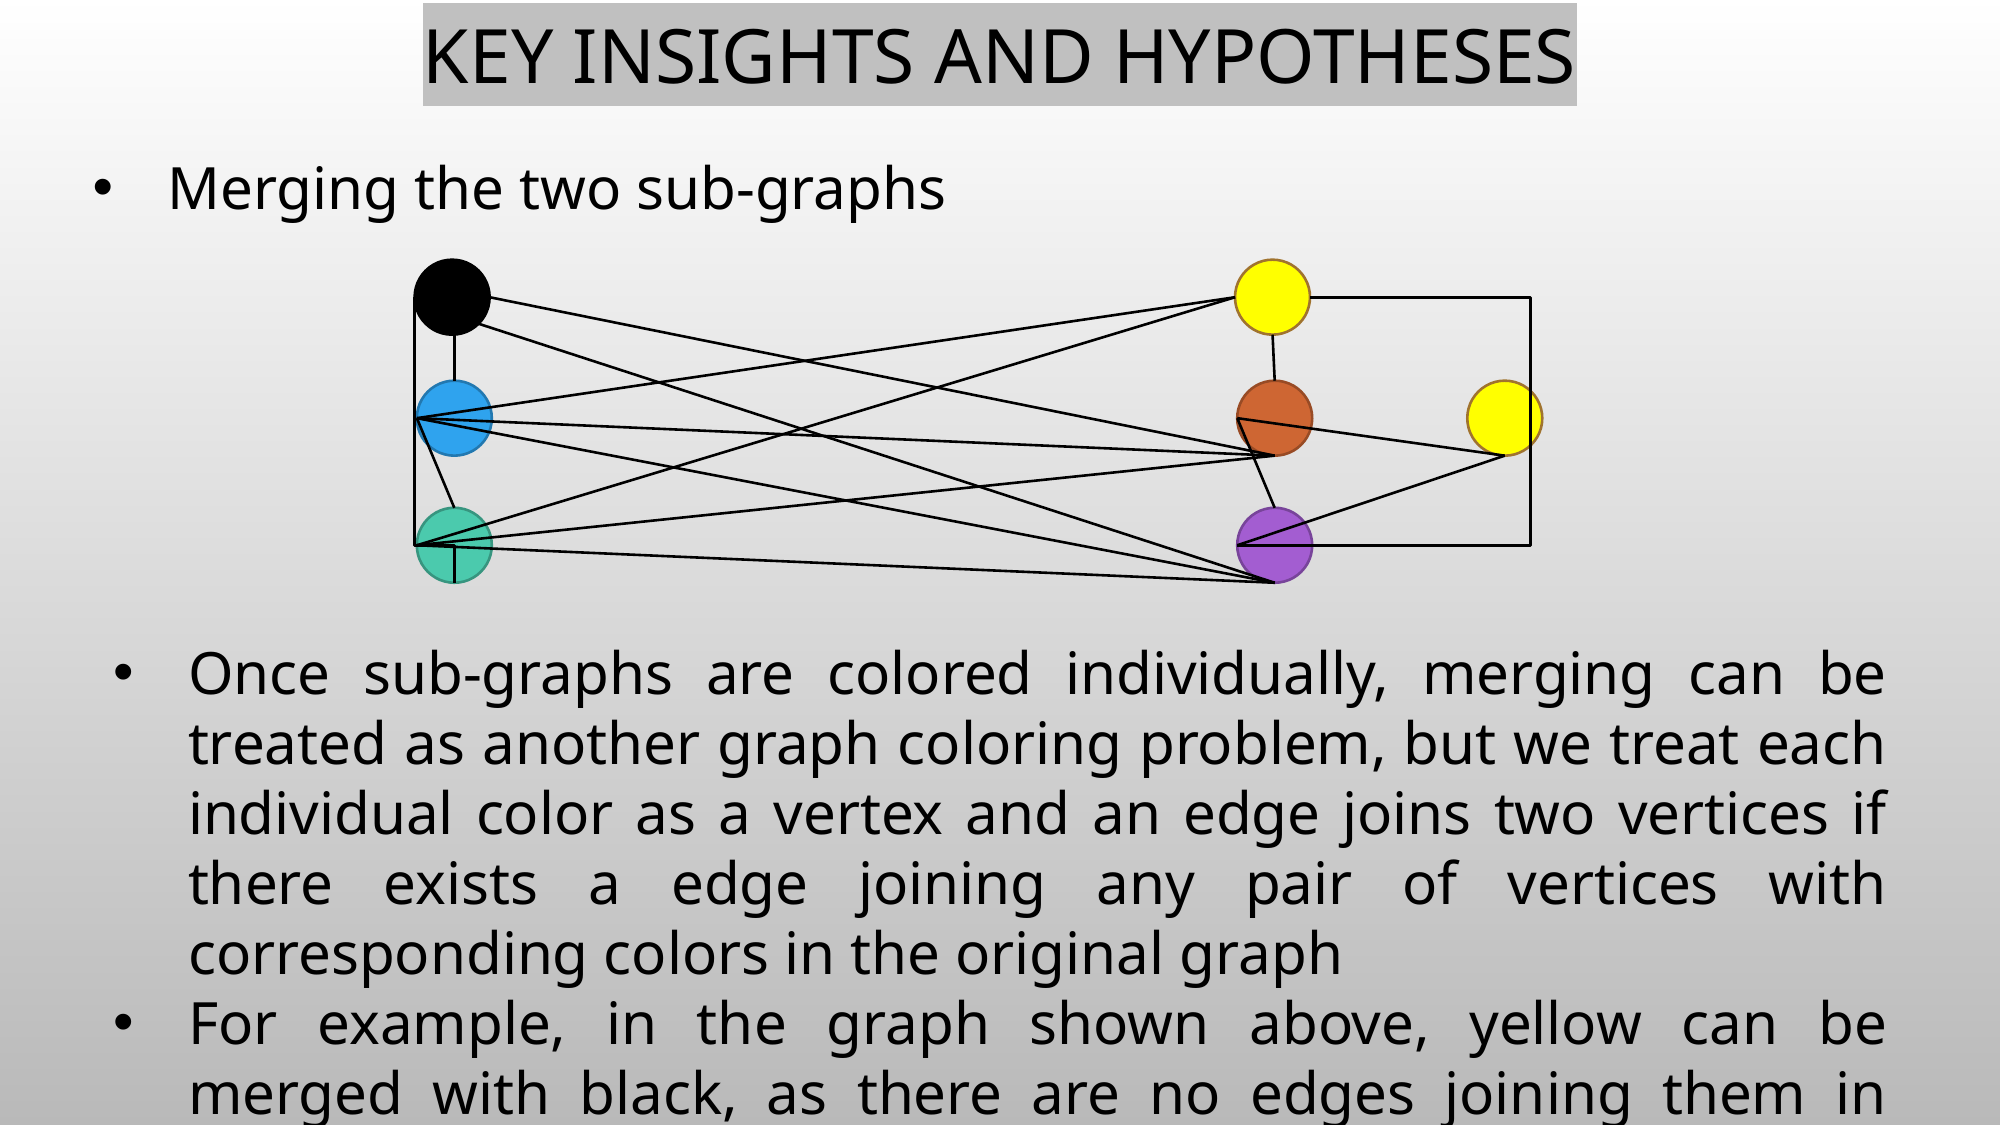

# key insights and hypotheses
Merging the two sub-graphs
Once sub-graphs are colored individually, merging can be treated as another graph coloring problem, but we treat each individual color as a vertex and an edge joins two vertices if there exists a edge joining any pair of vertices with corresponding colors in the original graph
For example, in the graph shown above, yellow can be merged with black, as there are no edges joining them in between the sub-graphs